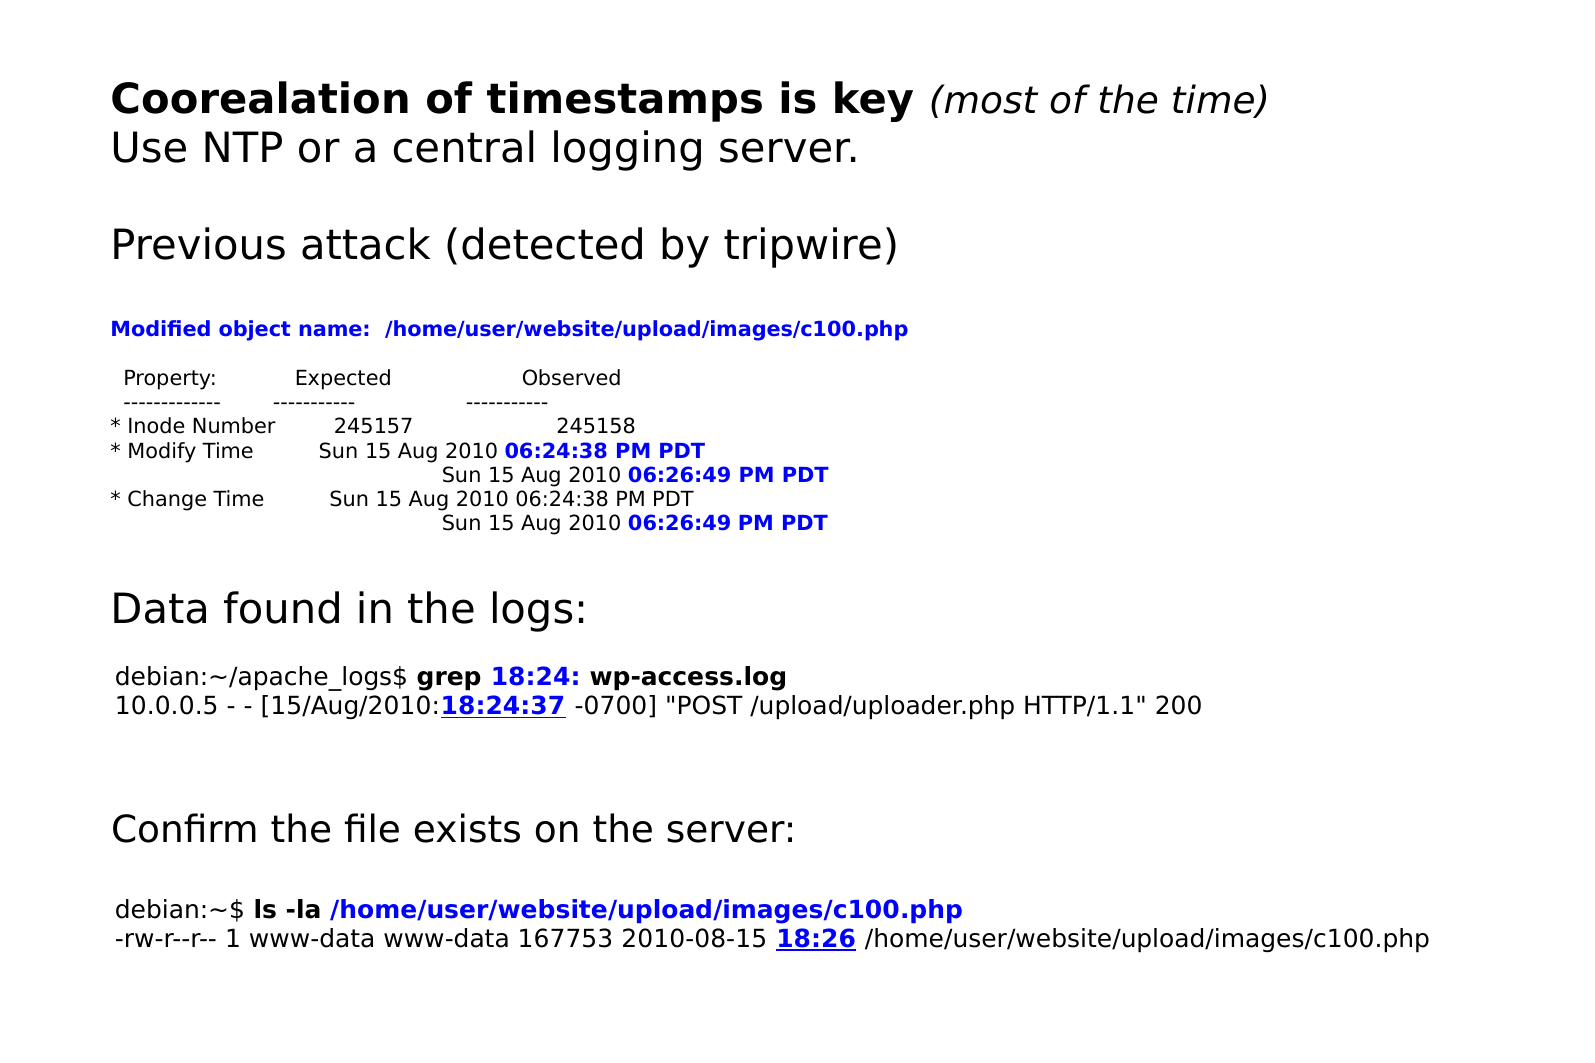

# Coorealation of timestamps is key (most of the time)
Use NTP or a central logging server.
Previous attack (detected by tripwire)
Modified object name: /home/user/website/upload/images/c100.php
 Property: Expected Observed
 ------------- ----------- -----------
* Inode Number 245157 245158
* Modify Time Sun 15 Aug 2010 06:24:38 PM PDT
 Sun 15 Aug 2010 06:26:49 PM PDT
* Change Time Sun 15 Aug 2010 06:24:38 PM PDT
 Sun 15 Aug 2010 06:26:49 PM PDT
Data found in the logs:
 debian:~/apache_logs$ grep 18:24: wp-access.log
 10.0.0.5 - - [15/Aug/2010:18:24:37 -0700] "POST /upload/uploader.php HTTP/1.1" 200
 Confirm the file exists on the server:
 debian:~$ ls -la /home/user/website/upload/images/c100.php
 -rw-r--r-- 1 www-data www-data 167753 2010-08-15 18:26 /home/user/website/upload/images/c100.php